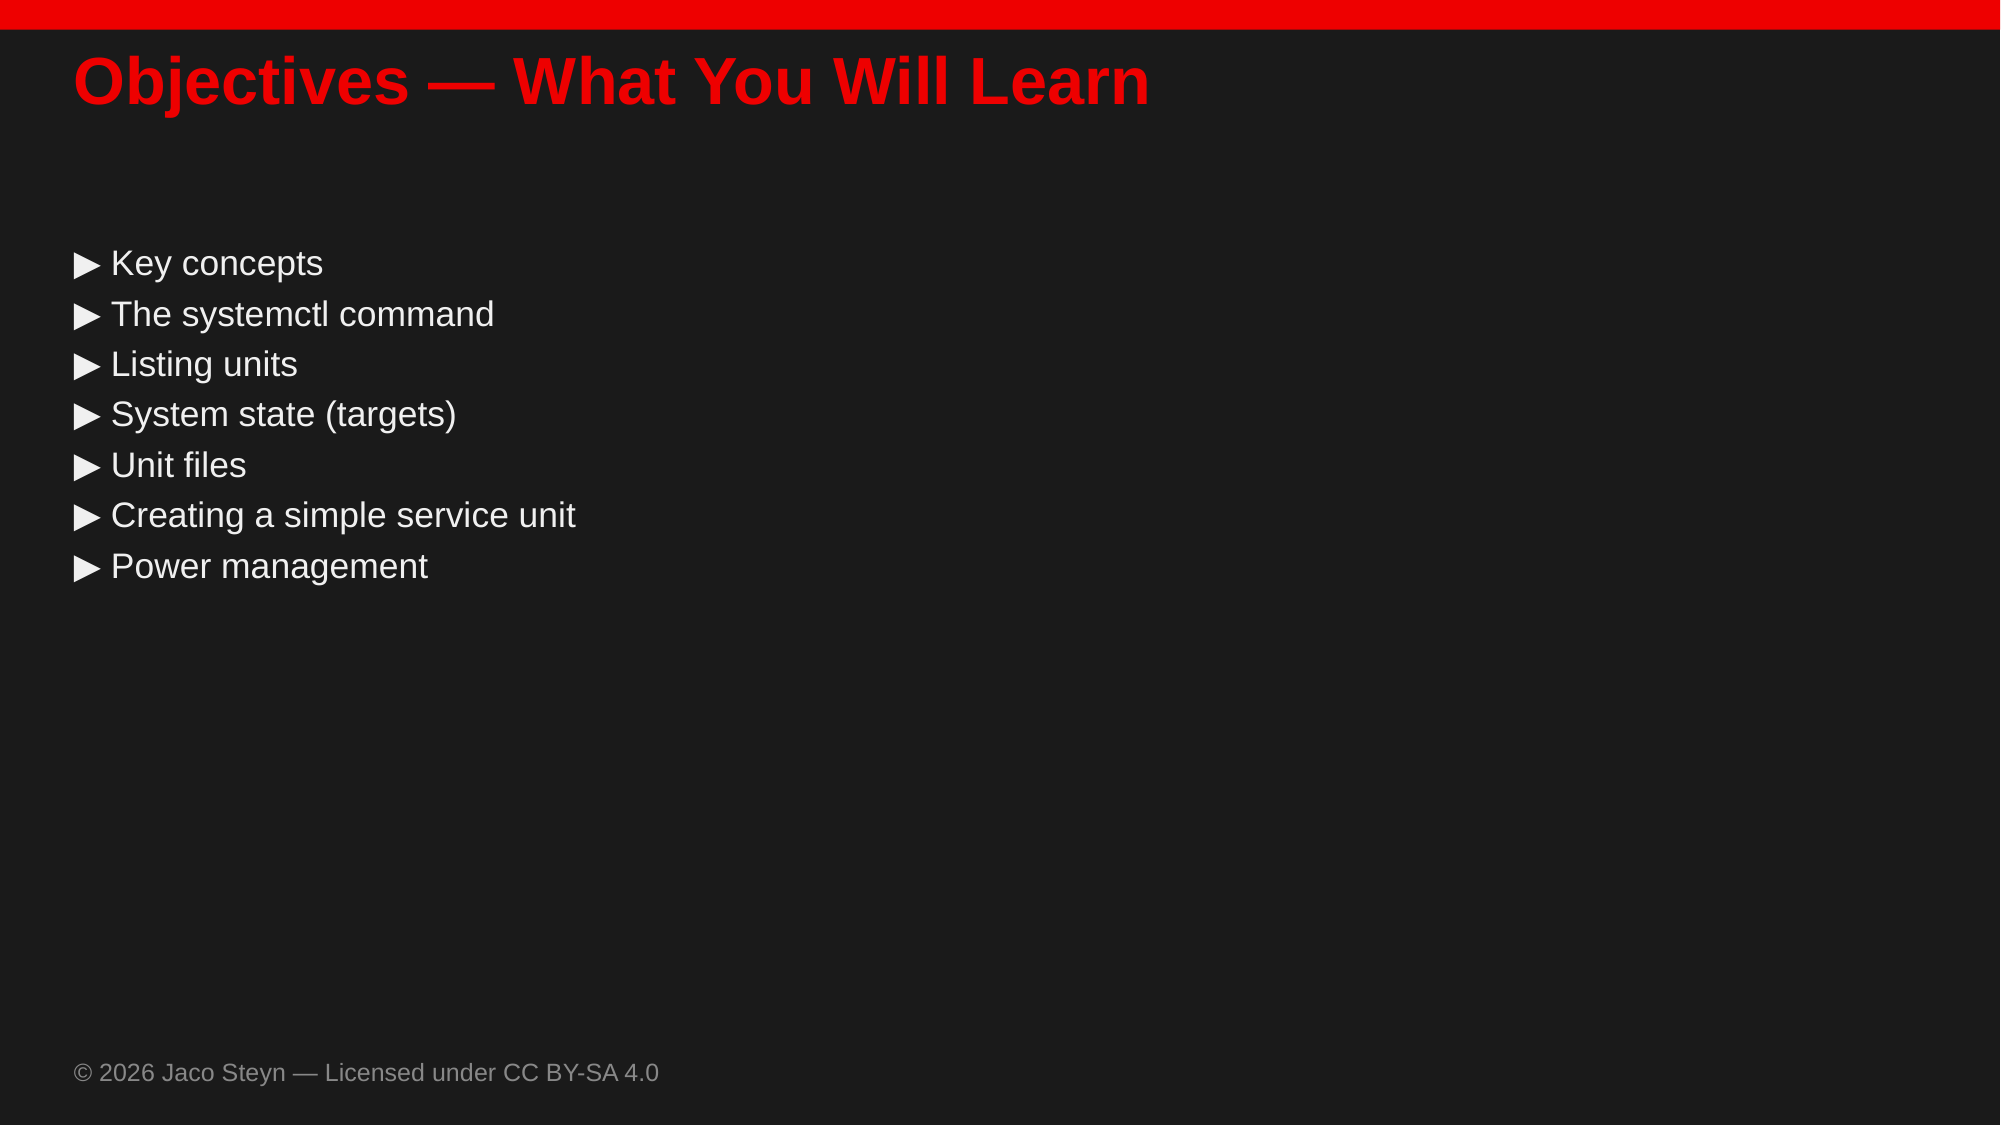

Objectives — What You Will Learn
▶ Key concepts
▶ The systemctl command
▶ Listing units
▶ System state (targets)
▶ Unit files
▶ Creating a simple service unit
▶ Power management
© 2026 Jaco Steyn — Licensed under CC BY-SA 4.0